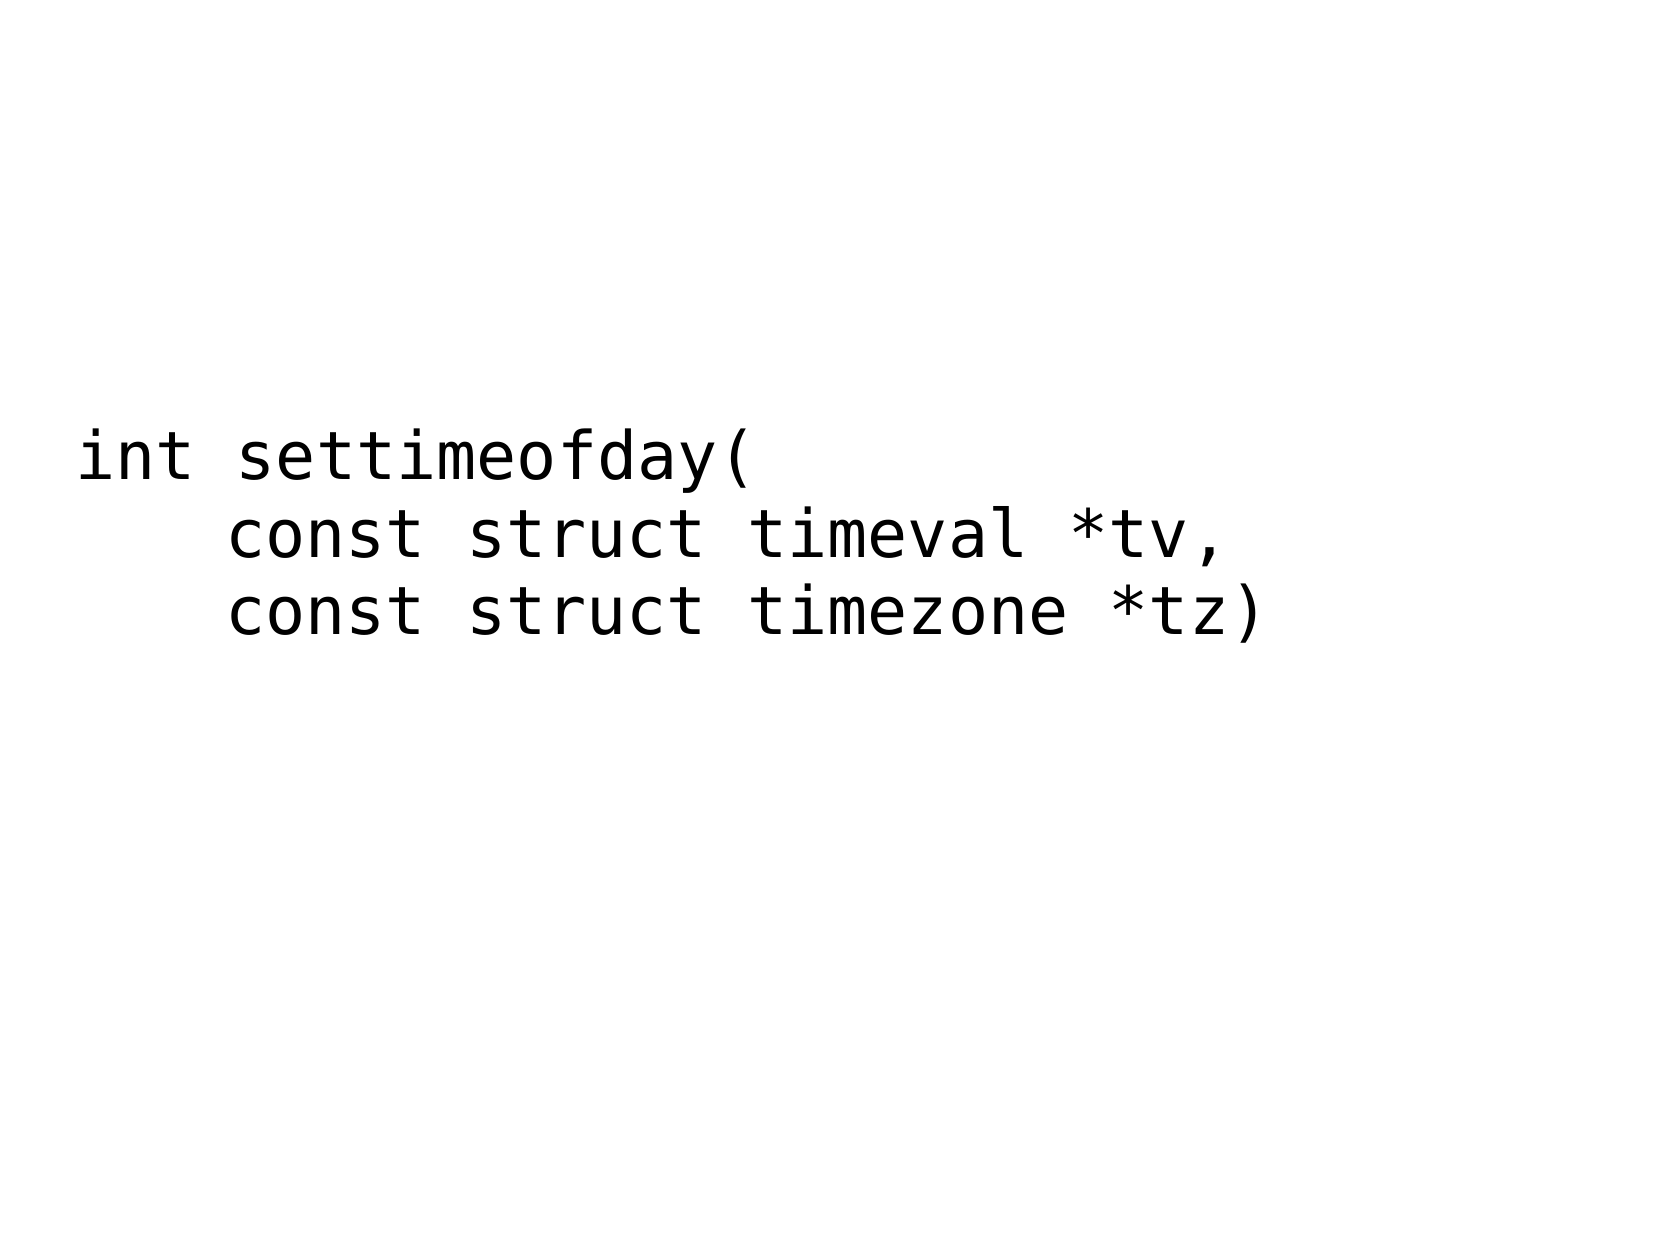

# int settimeofday( const struct timeval *tv, const struct timezone *tz)